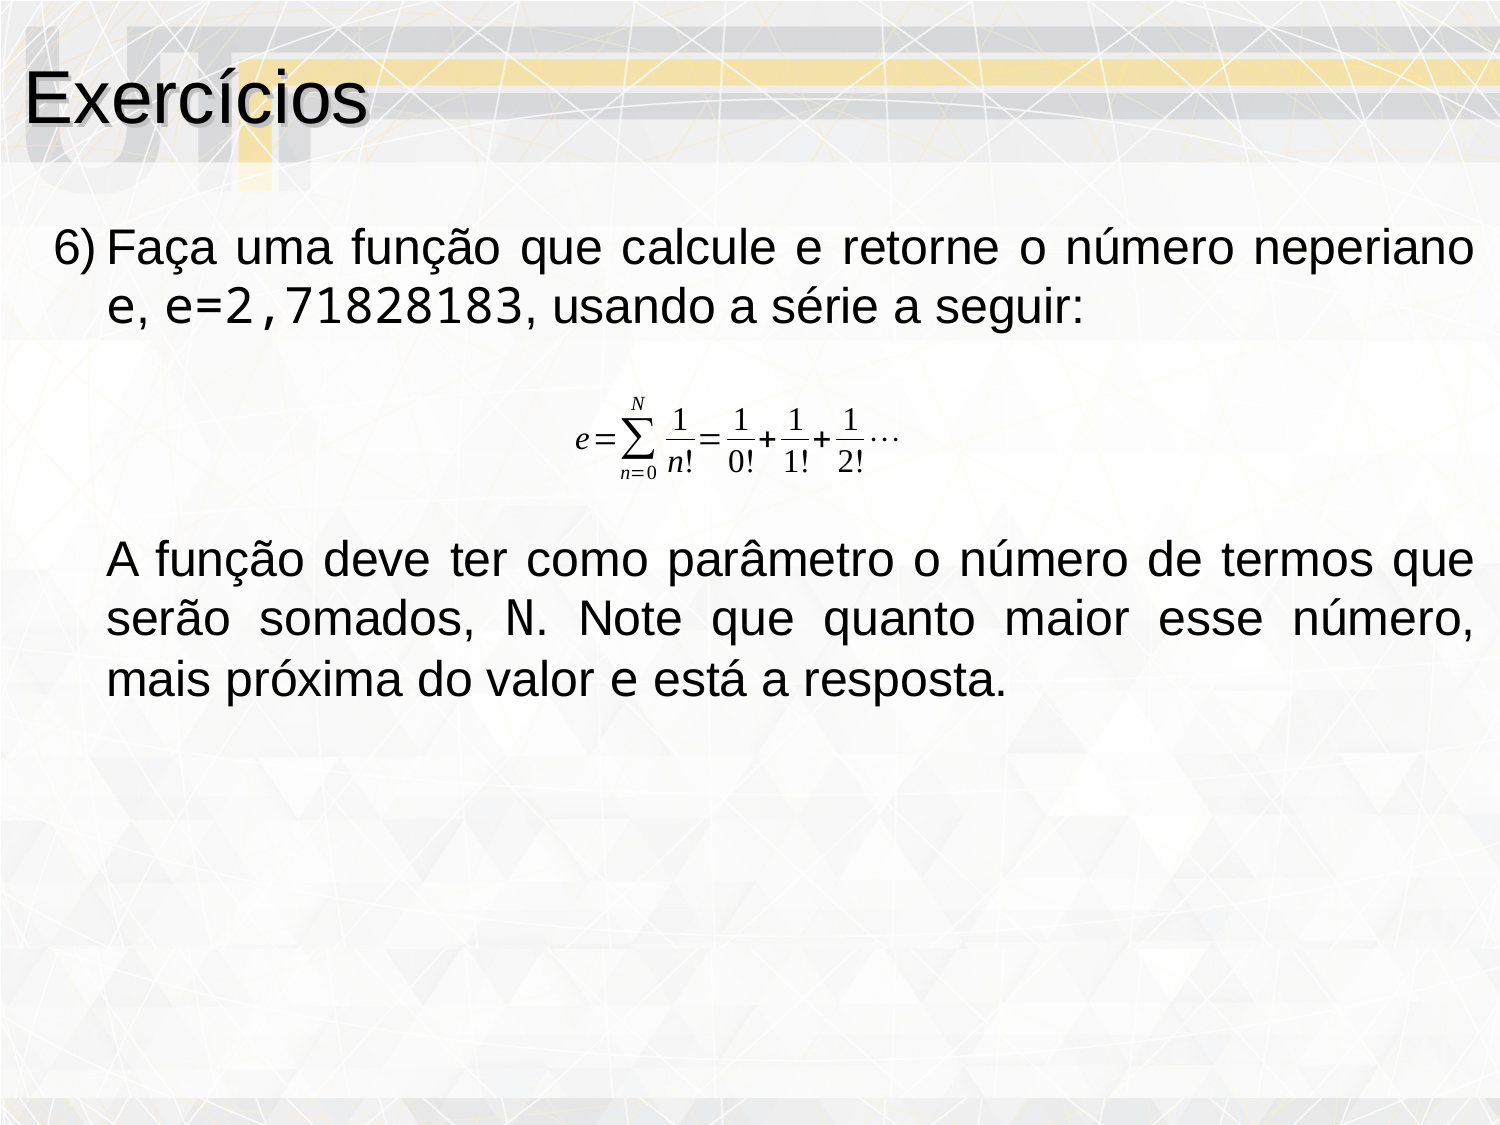

# Exercícios
Faça uma função que calcule e retorne o número neperiano e, e=2,71828183, usando a série a seguir:
A função deve ter como parâmetro o número de termos que serão somados, N. Note que quanto maior esse número, mais próxima do valor e está a resposta.